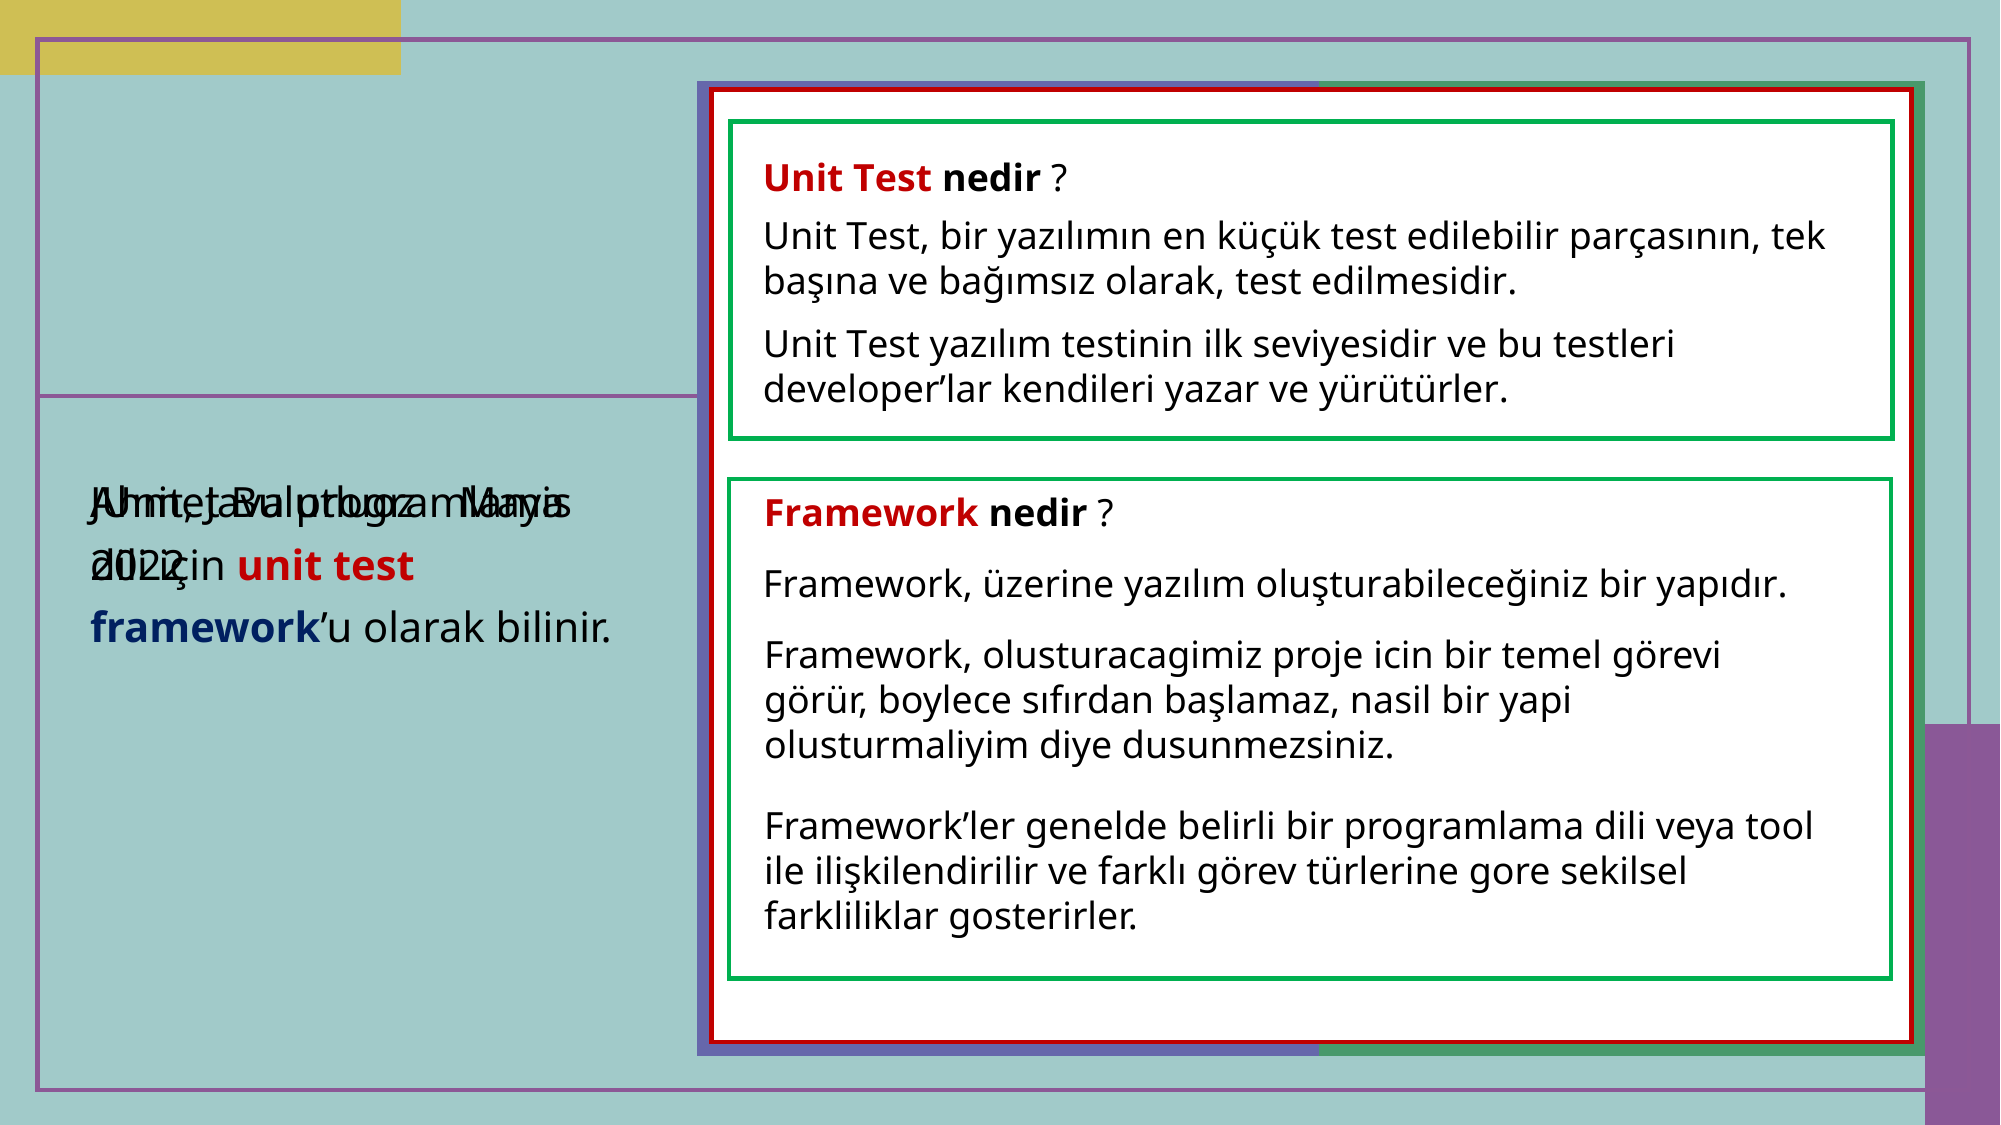

Unit Test nedir ?
Unit Test, bir yazılımın en küçük test edilebilir parçasının, tek başına ve bağımsız olarak, test edilmesidir.
# Junit (Framework) Nedir ?
Unit Test yazılım testinin ilk seviyesidir ve bu testleri developer’lar kendileri yazar ve yürütürler.
JUnit, Java programlama dili için unit test framework’u olarak bilinir.
Ahmet Bulutluoz Mayis 2022
Framework nedir ?
Framework, üzerine yazılım oluşturabileceğiniz bir yapıdır.
Framework, olusturacagimiz proje icin bir temel görevi görür, boylece sıfırdan başlamaz, nasil bir yapi olusturmaliyim diye dusunmezsiniz.
Framework’ler genelde belirli bir programlama dili veya tool ile ilişkilendirilir ve farklı görev türlerine gore sekilsel farkliliklar gosterirler.